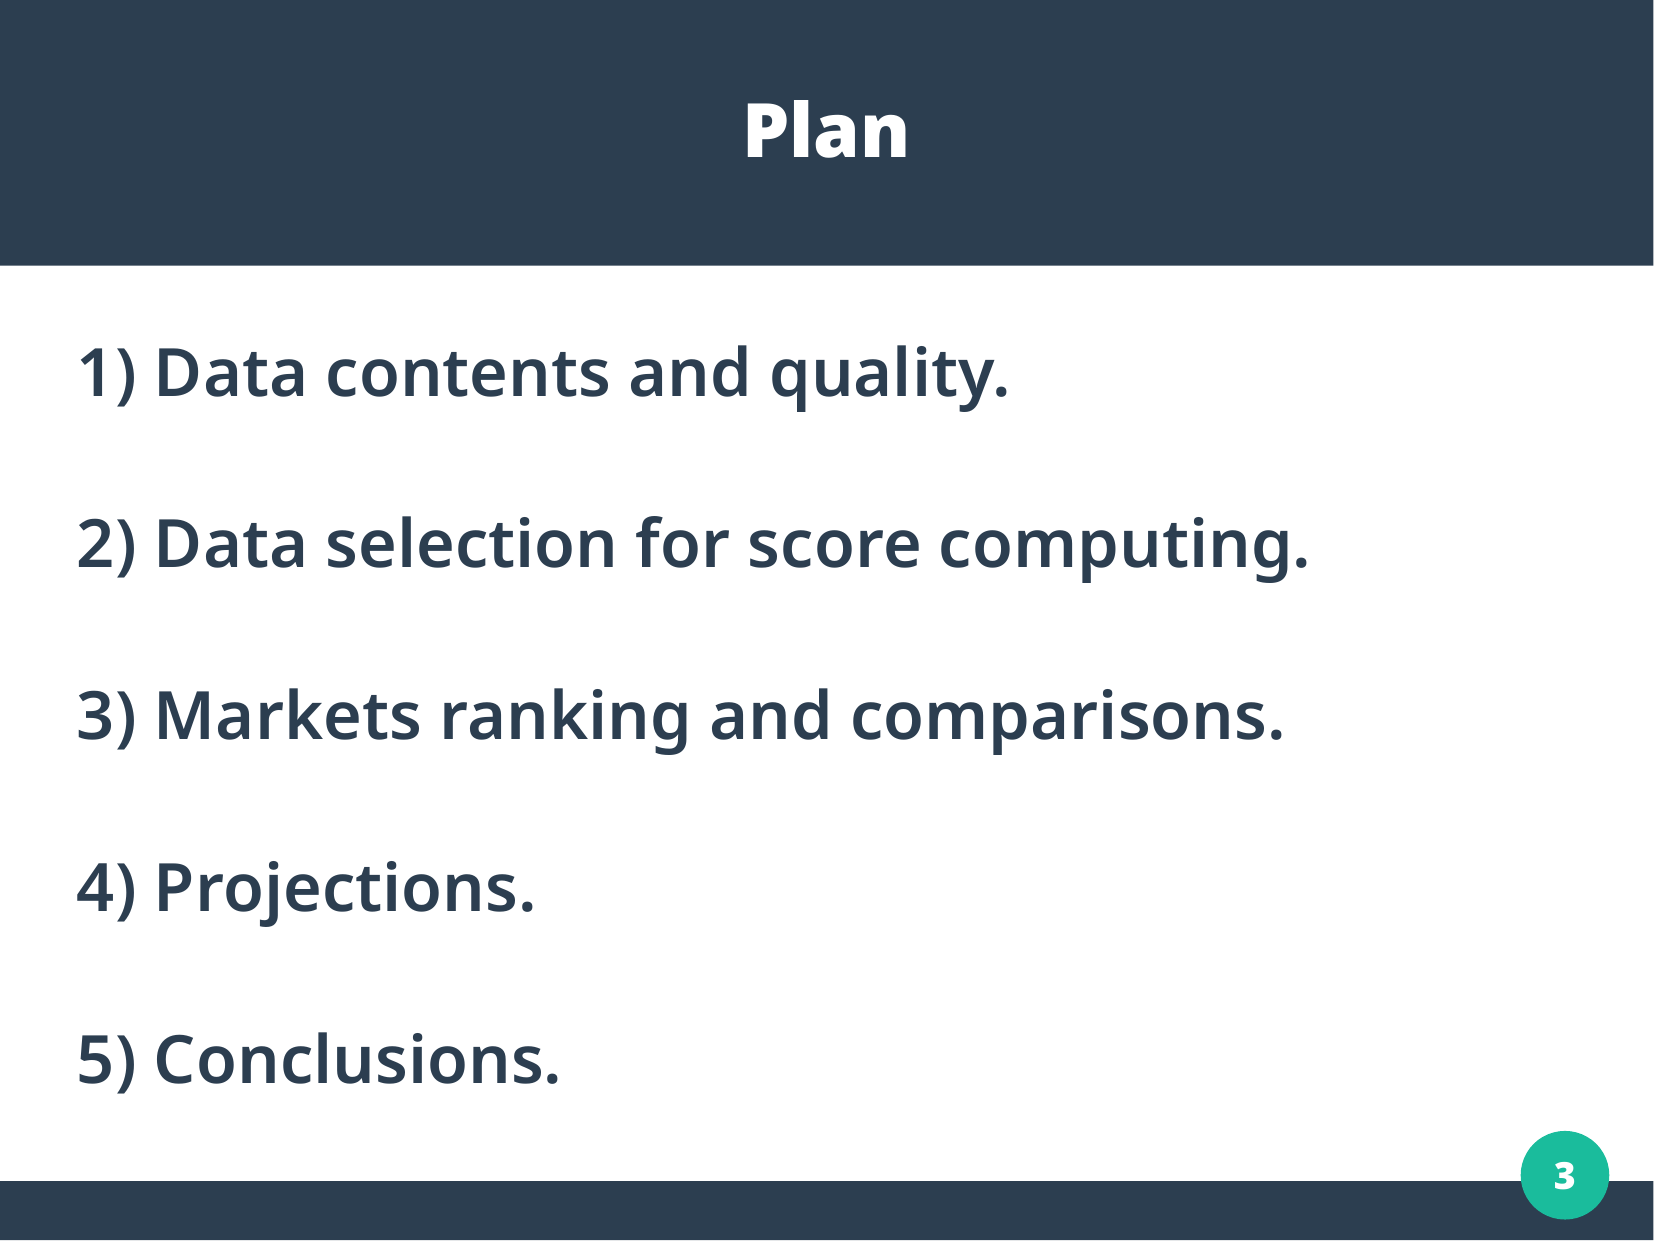

# Plan
 Data contents and quality.
 Data selection for score computing.
 Markets ranking and comparisons.
 Projections.
 Conclusions.
3